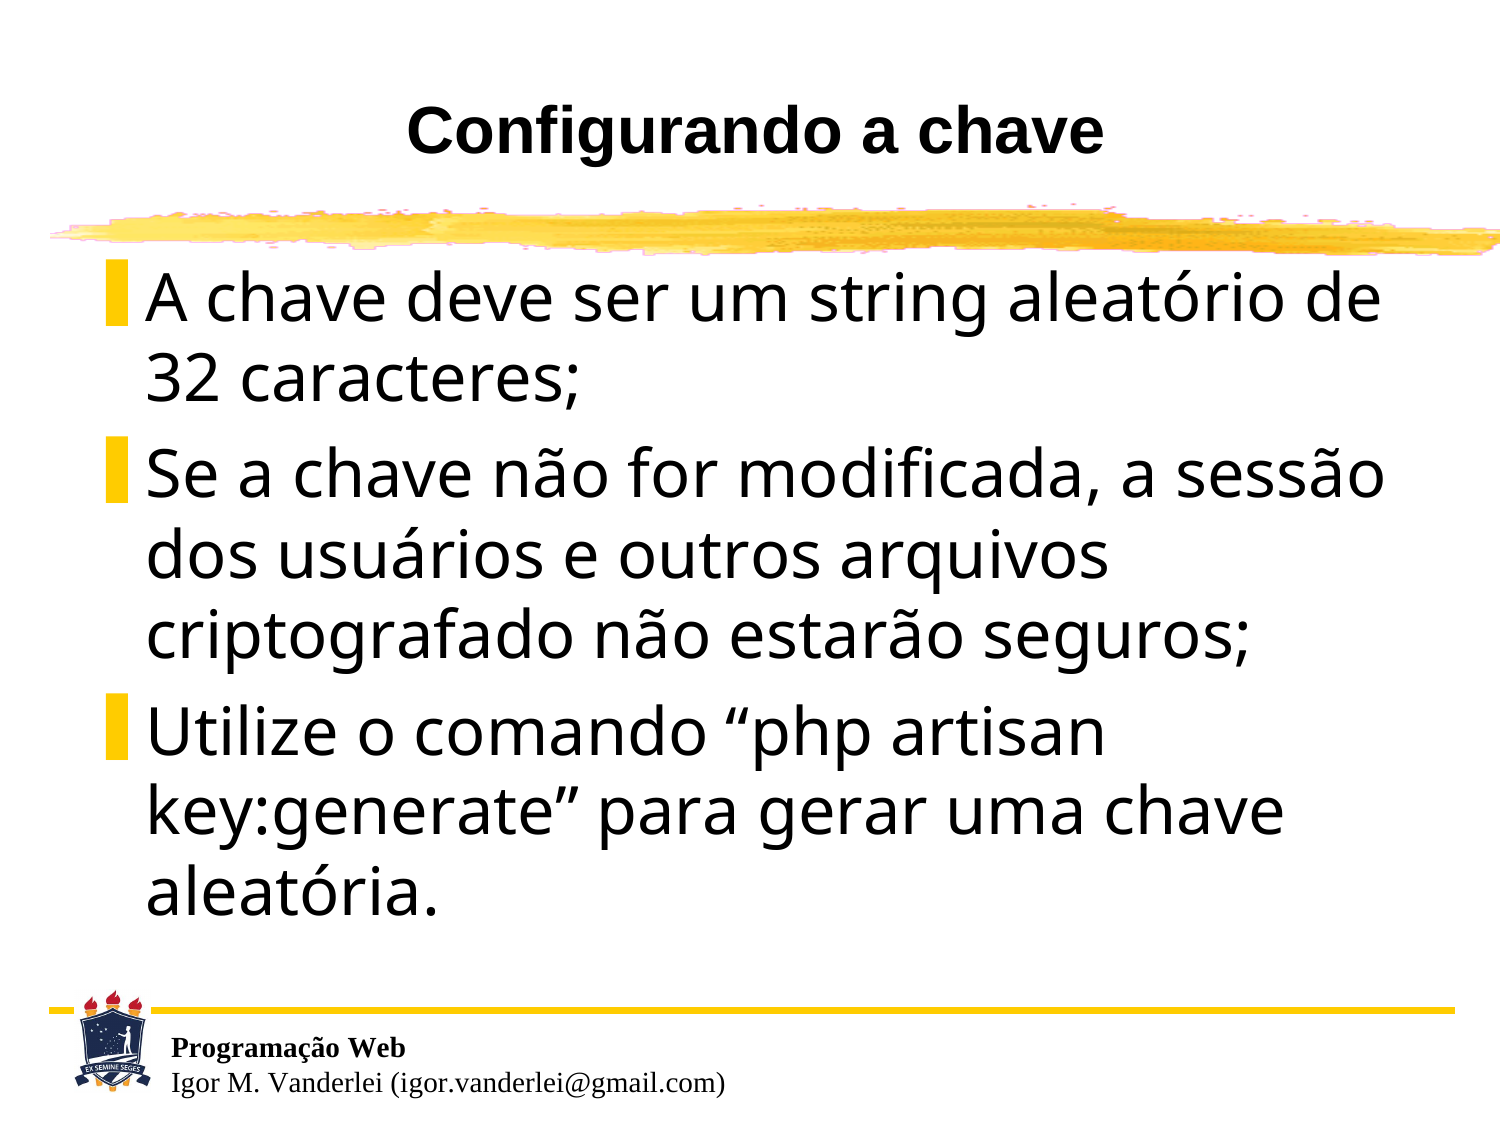

# Configurando a chave
A chave deve ser um string aleatório de 32 caracteres;
Se a chave não for modificada, a sessão dos usuários e outros arquivos criptografado não estarão seguros;
Utilize o comando “php artisan key:generate” para gerar uma chave aleatória.